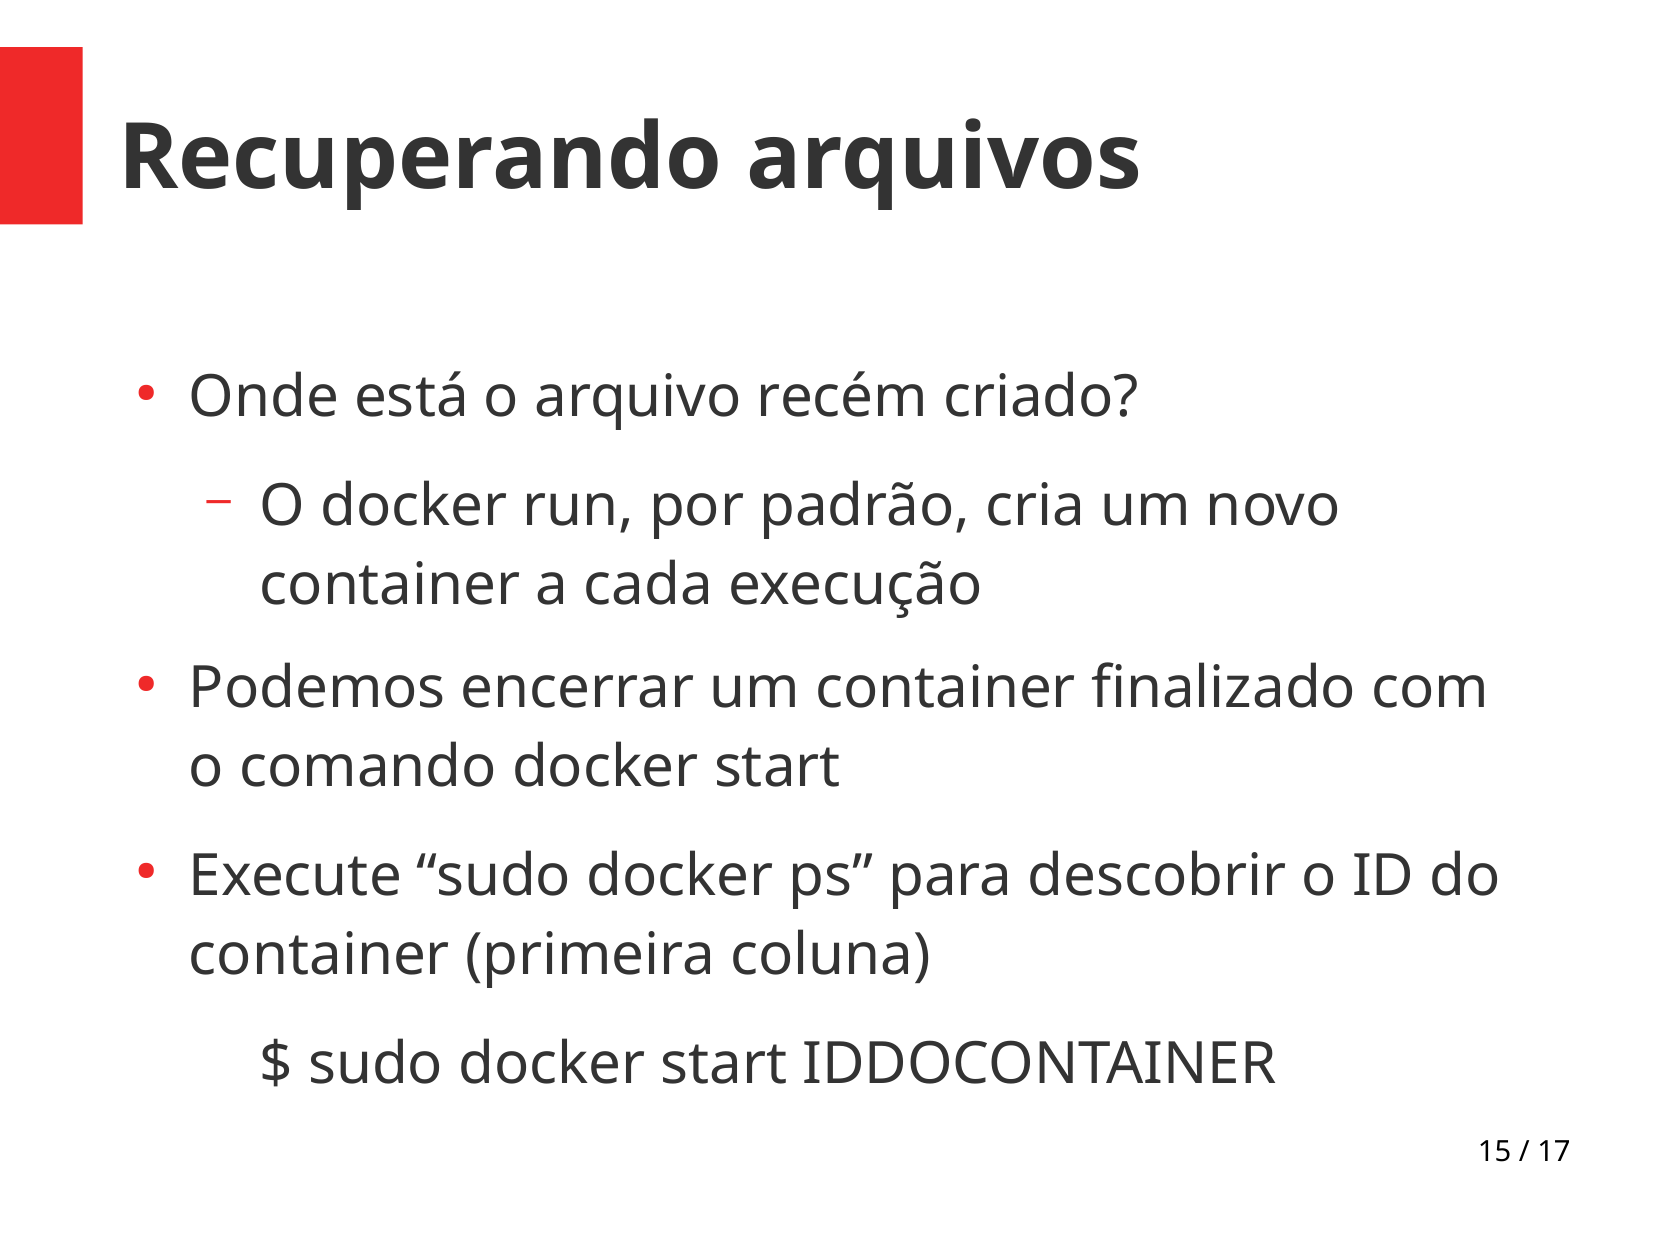

# Recuperando arquivos
Onde está o arquivo recém criado?
O docker run, por padrão, cria um novo container a cada execução
Podemos encerrar um container finalizado com o comando docker start
Execute “sudo docker ps” para descobrir o ID do container (primeira coluna)
$ sudo docker start IDDOCONTAINER
15